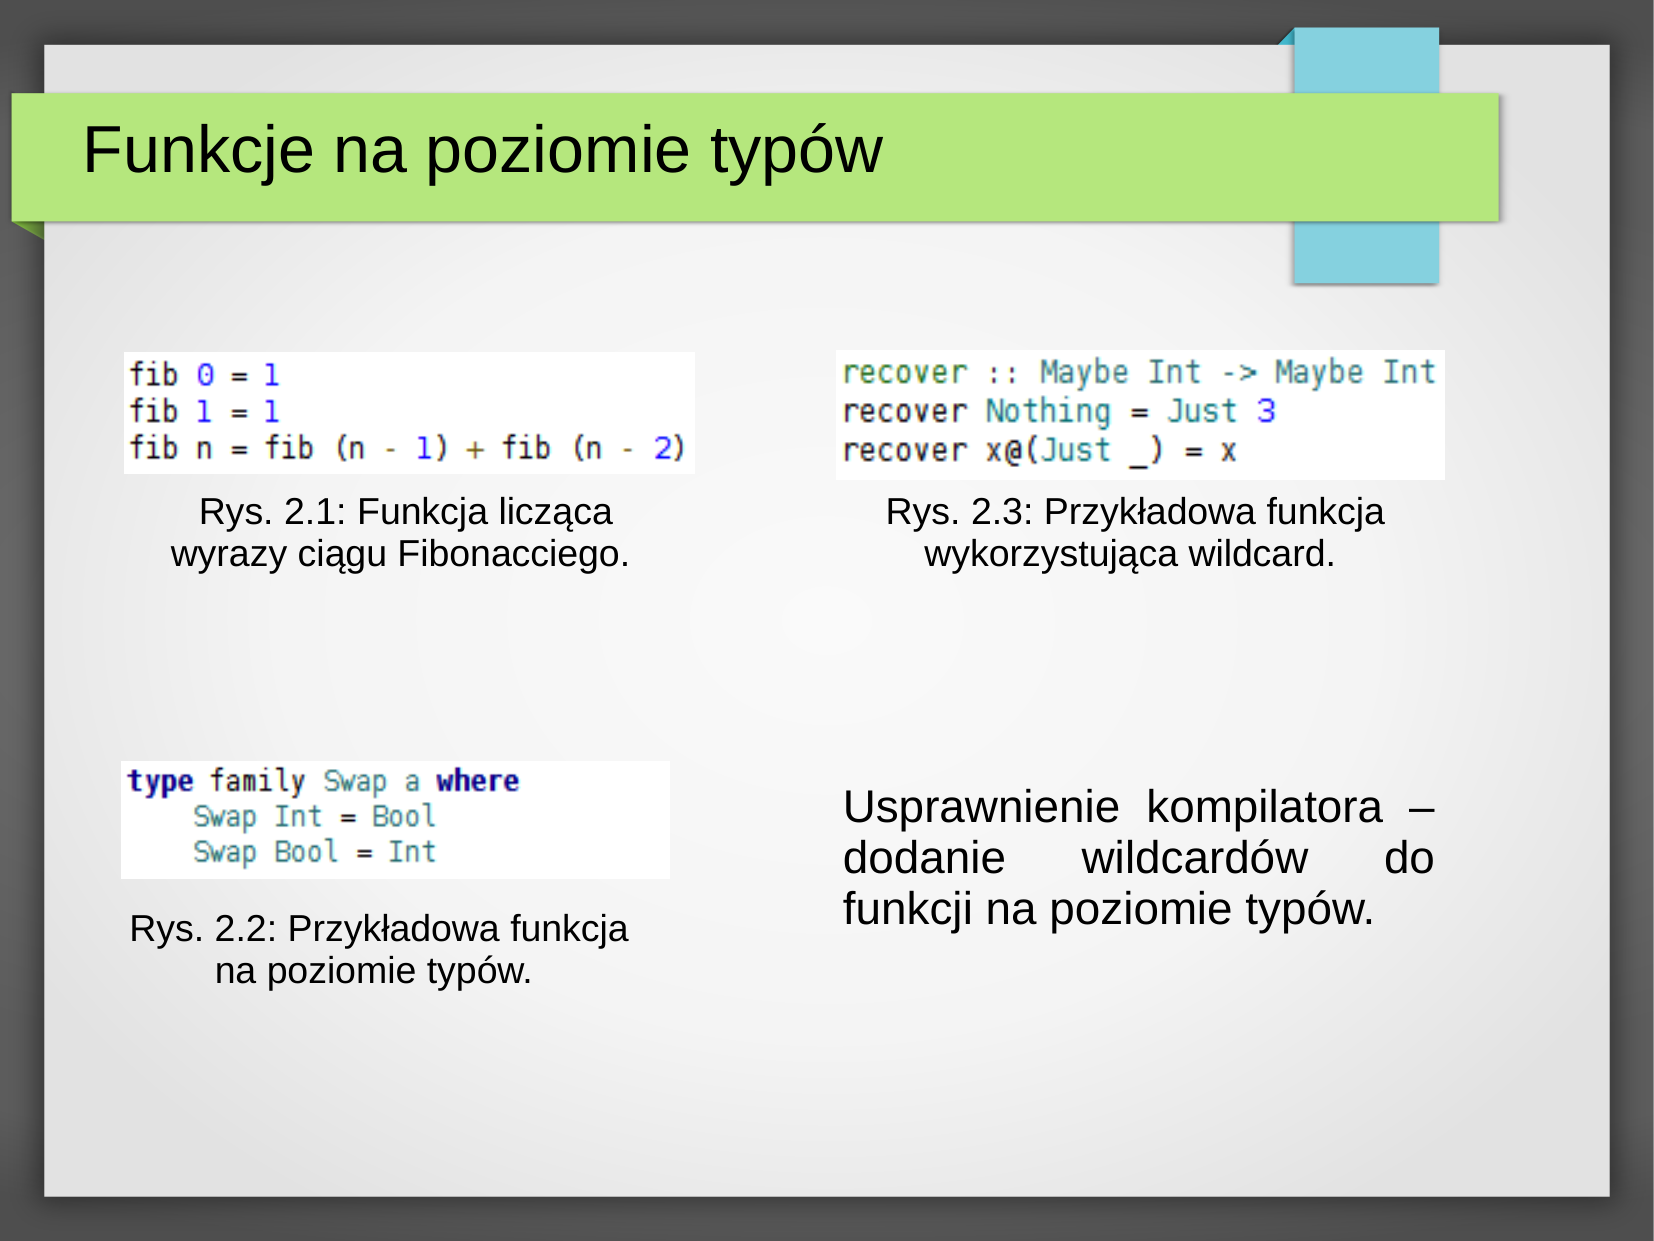

# Funkcje na poziomie typów
Rys. 2.1: Funkcja licząca wyrazy ciągu Fibonacciego.
Rys. 2.3: Przykładowa funkcja wykorzystująca wildcard.
Usprawnienie kompilatora – dodanie wildcardów do funkcji na poziomie typów.
Rys. 2.2: Przykładowa funkcja na poziomie typów.